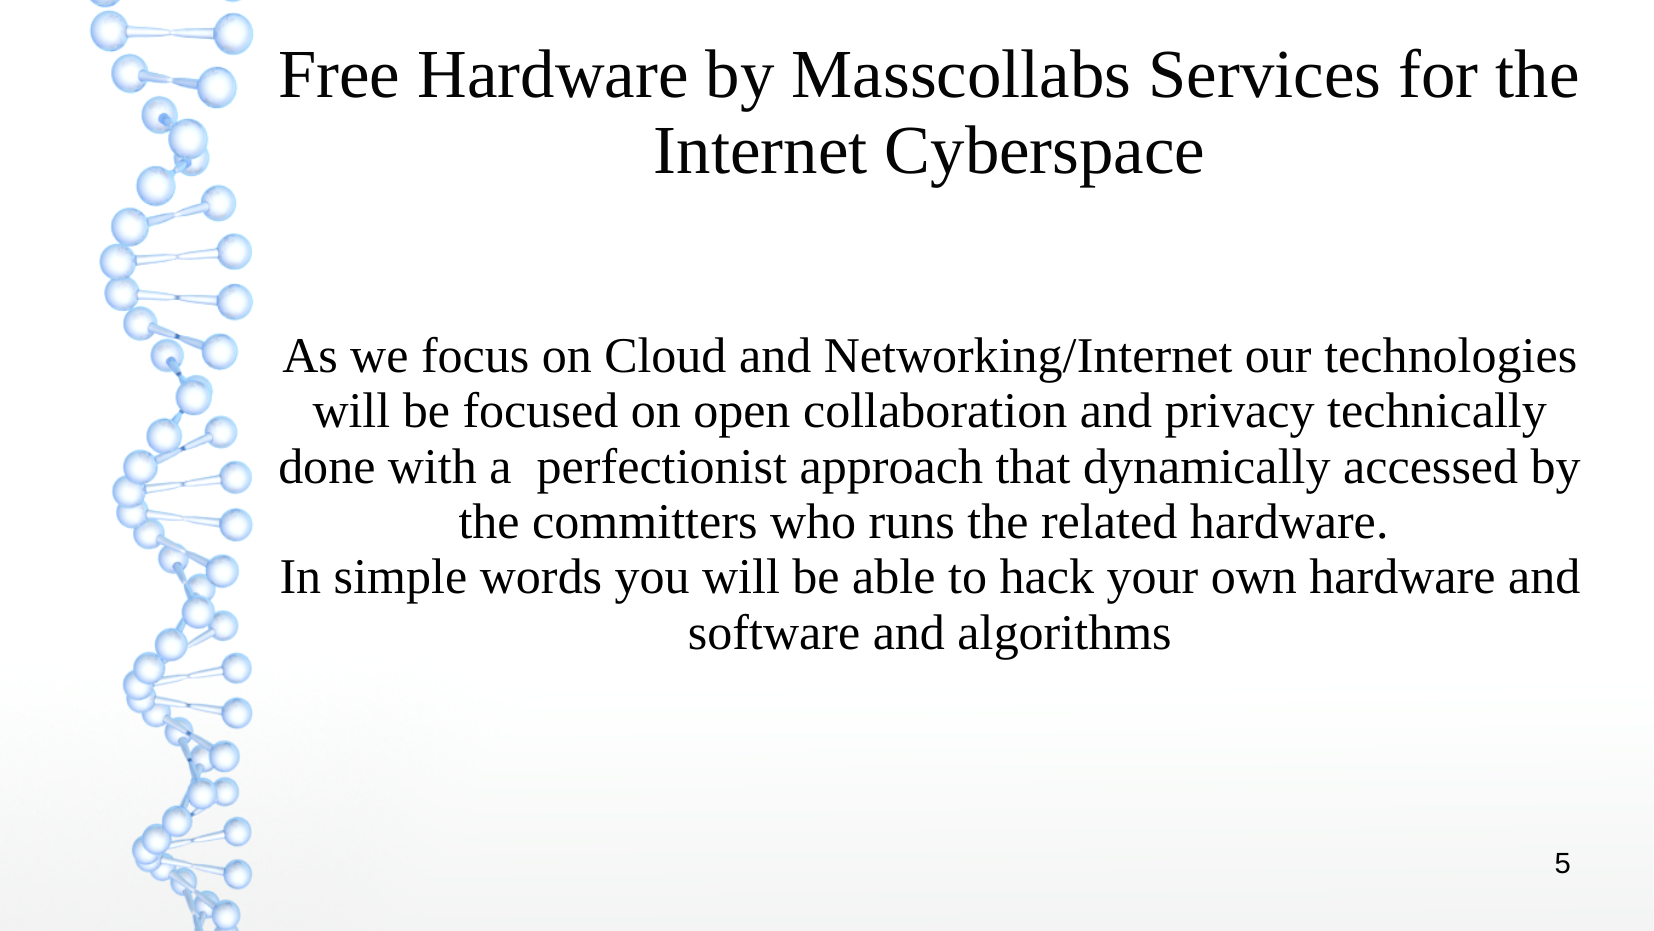

# Free Hardware by Masscollabs Services for the Internet Cyberspace
As we focus on Cloud and Networking/Internet our technologies will be focused on open collaboration and privacy technically done with a perfectionist approach that dynamically accessed by the committers who runs the related hardware.
In simple words you will be able to hack your own hardware and software and algorithms
5